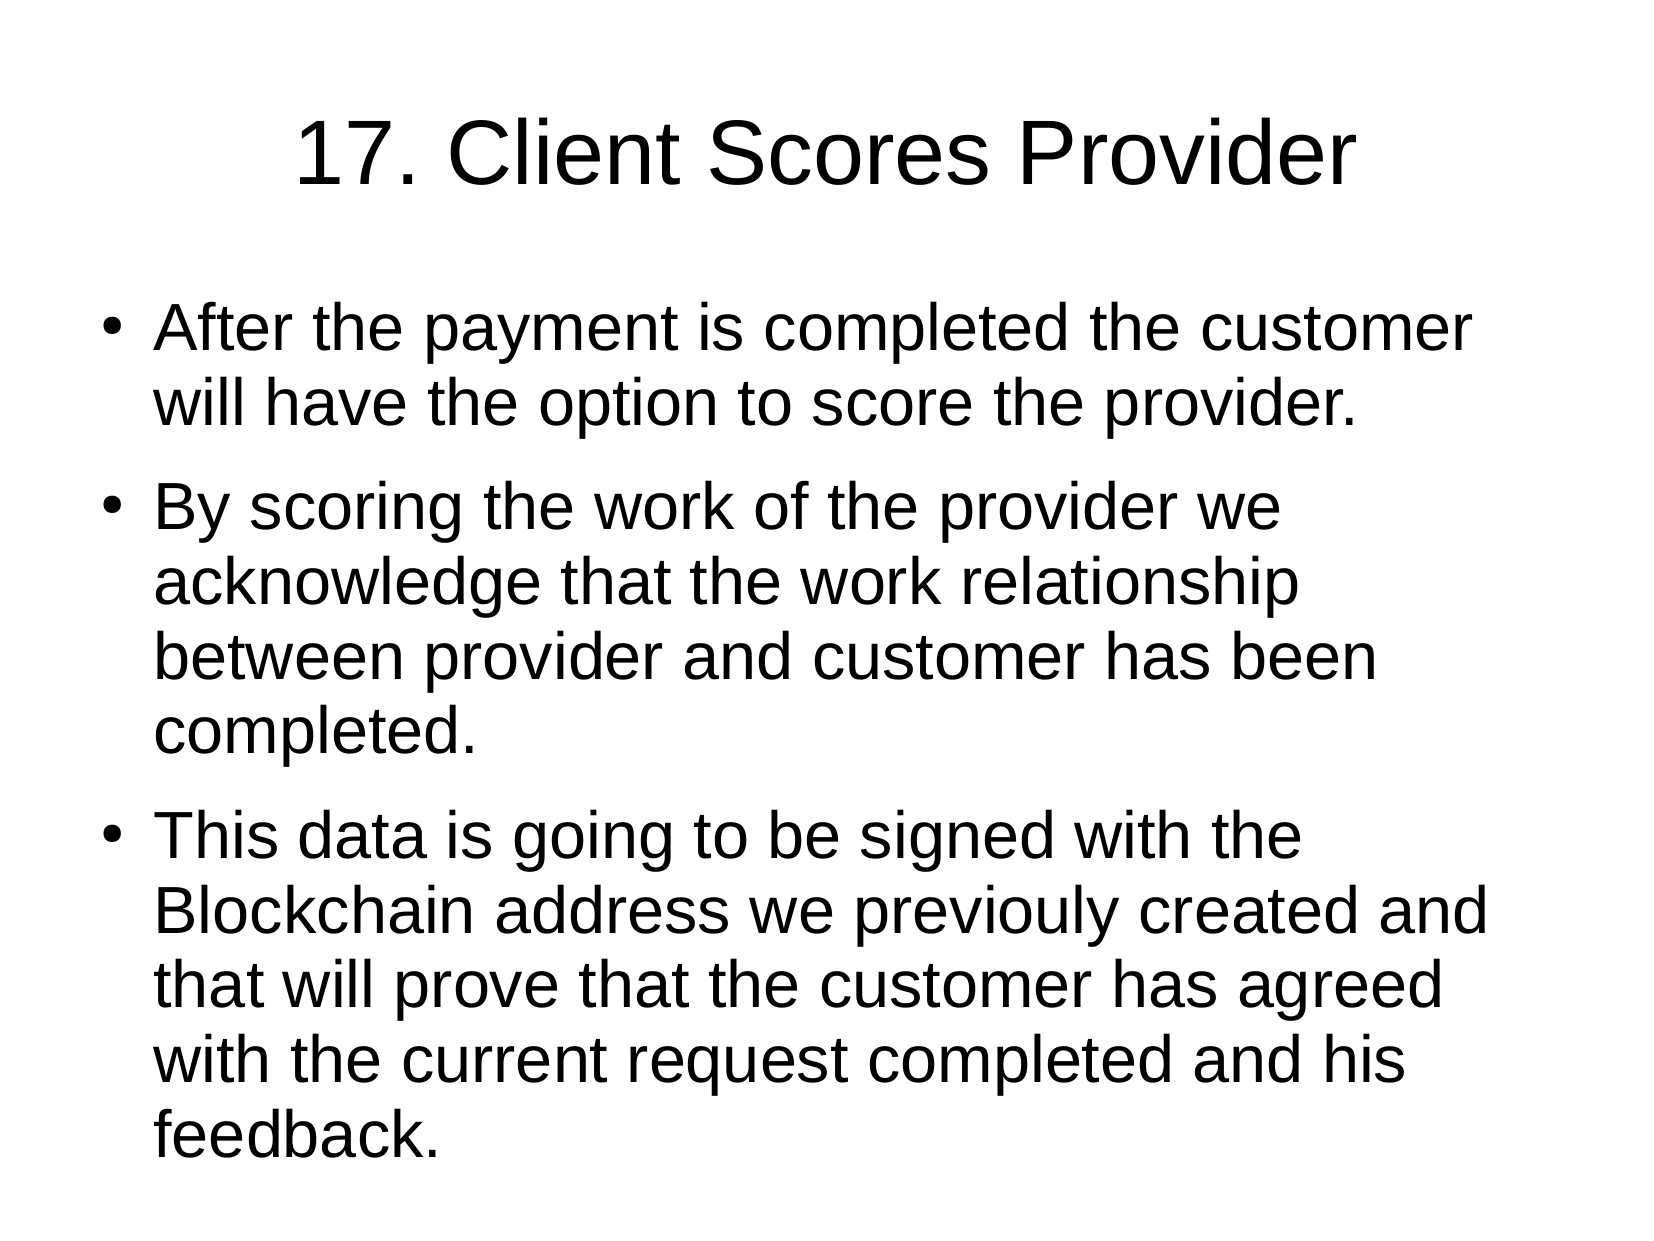

# 17. Client Scores Provider
After the payment is completed the customer will have the option to score the provider.
By scoring the work of the provider we acknowledge that the work relationship between provider and customer has been completed.
This data is going to be signed with the Blockchain address we previouly created and that will prove that the customer has agreed with the current request completed and his feedback.